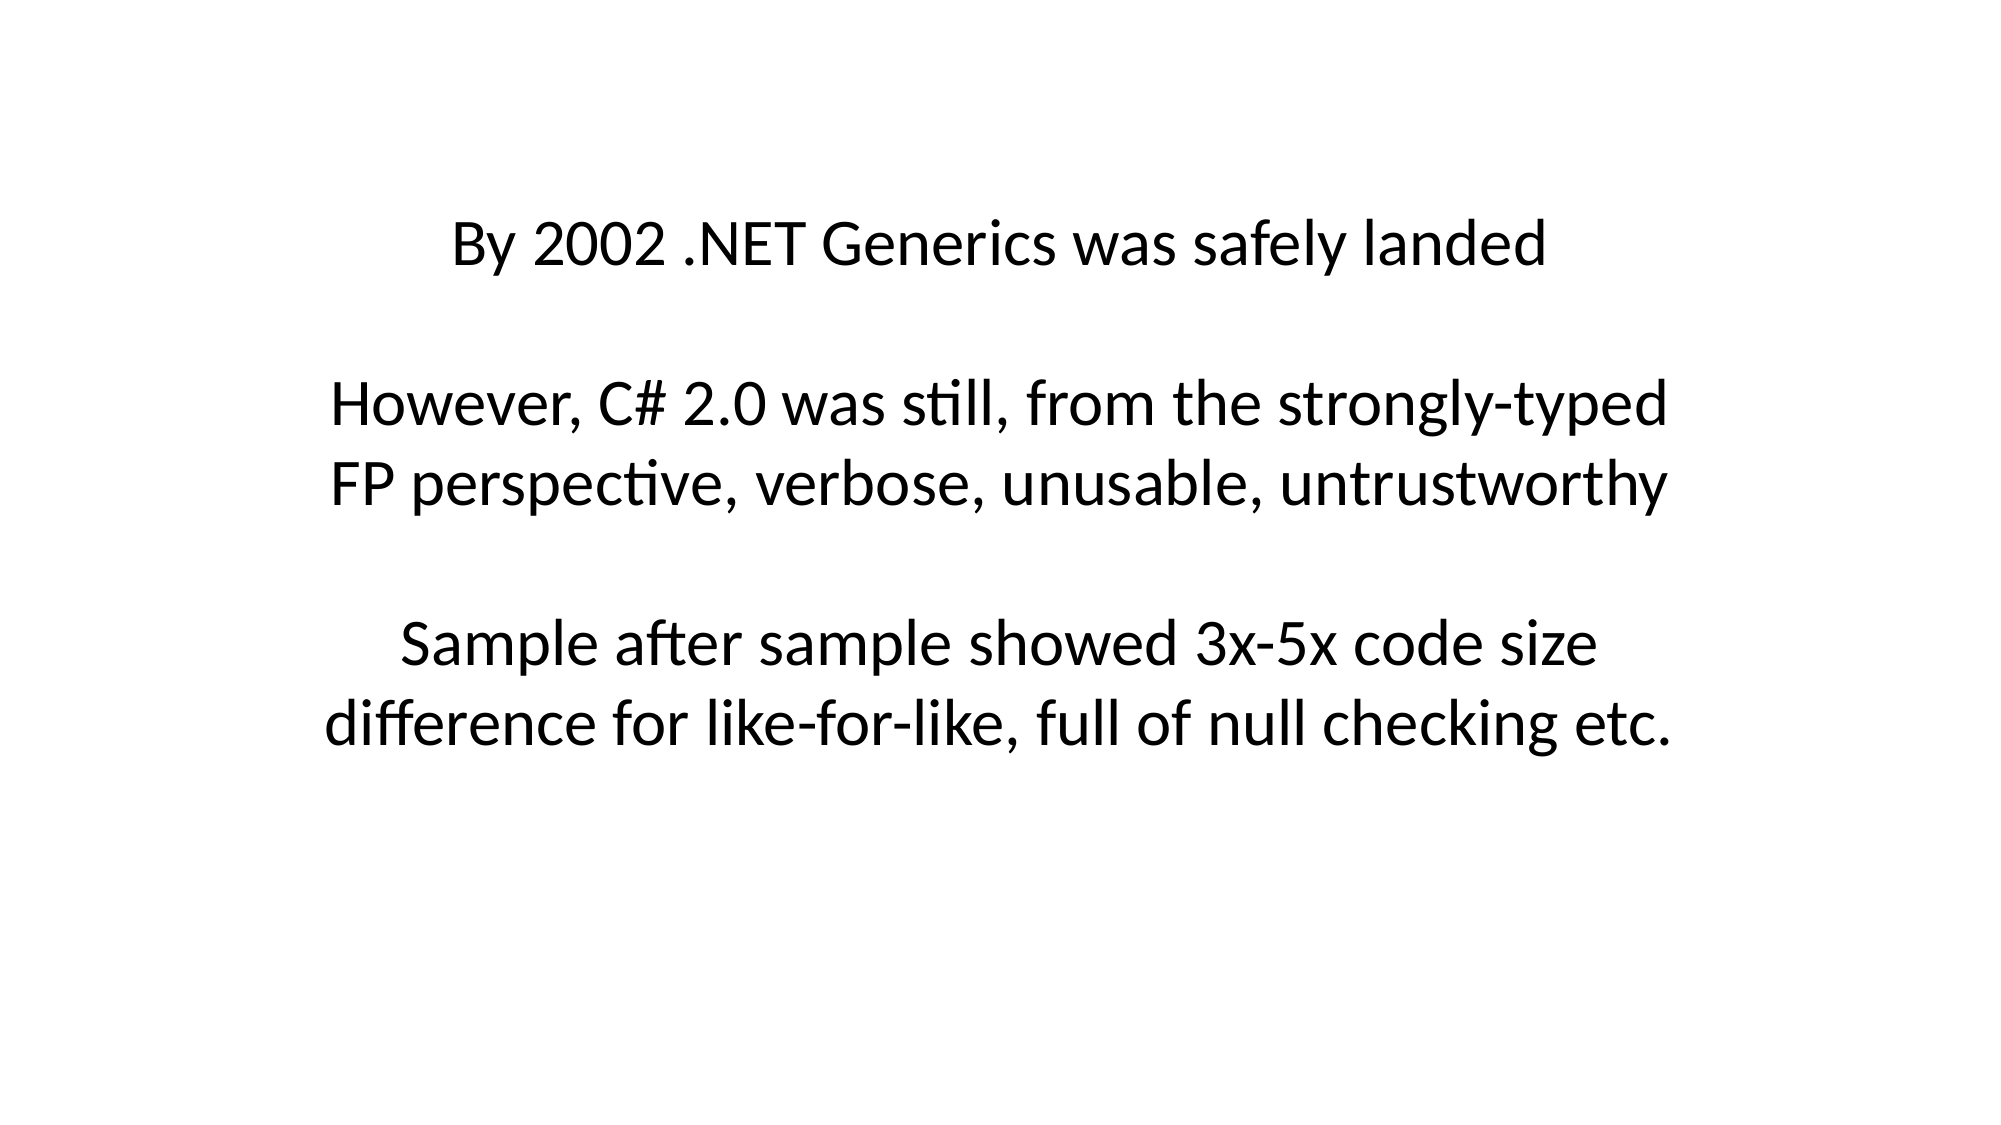

By 2002 .NET Generics was safely landed
However, C# 2.0 was still, from the strongly-typed FP perspective, verbose, unusable, untrustworthy
Sample after sample showed 3x-5x code size difference for like-for-like, full of null checking etc.